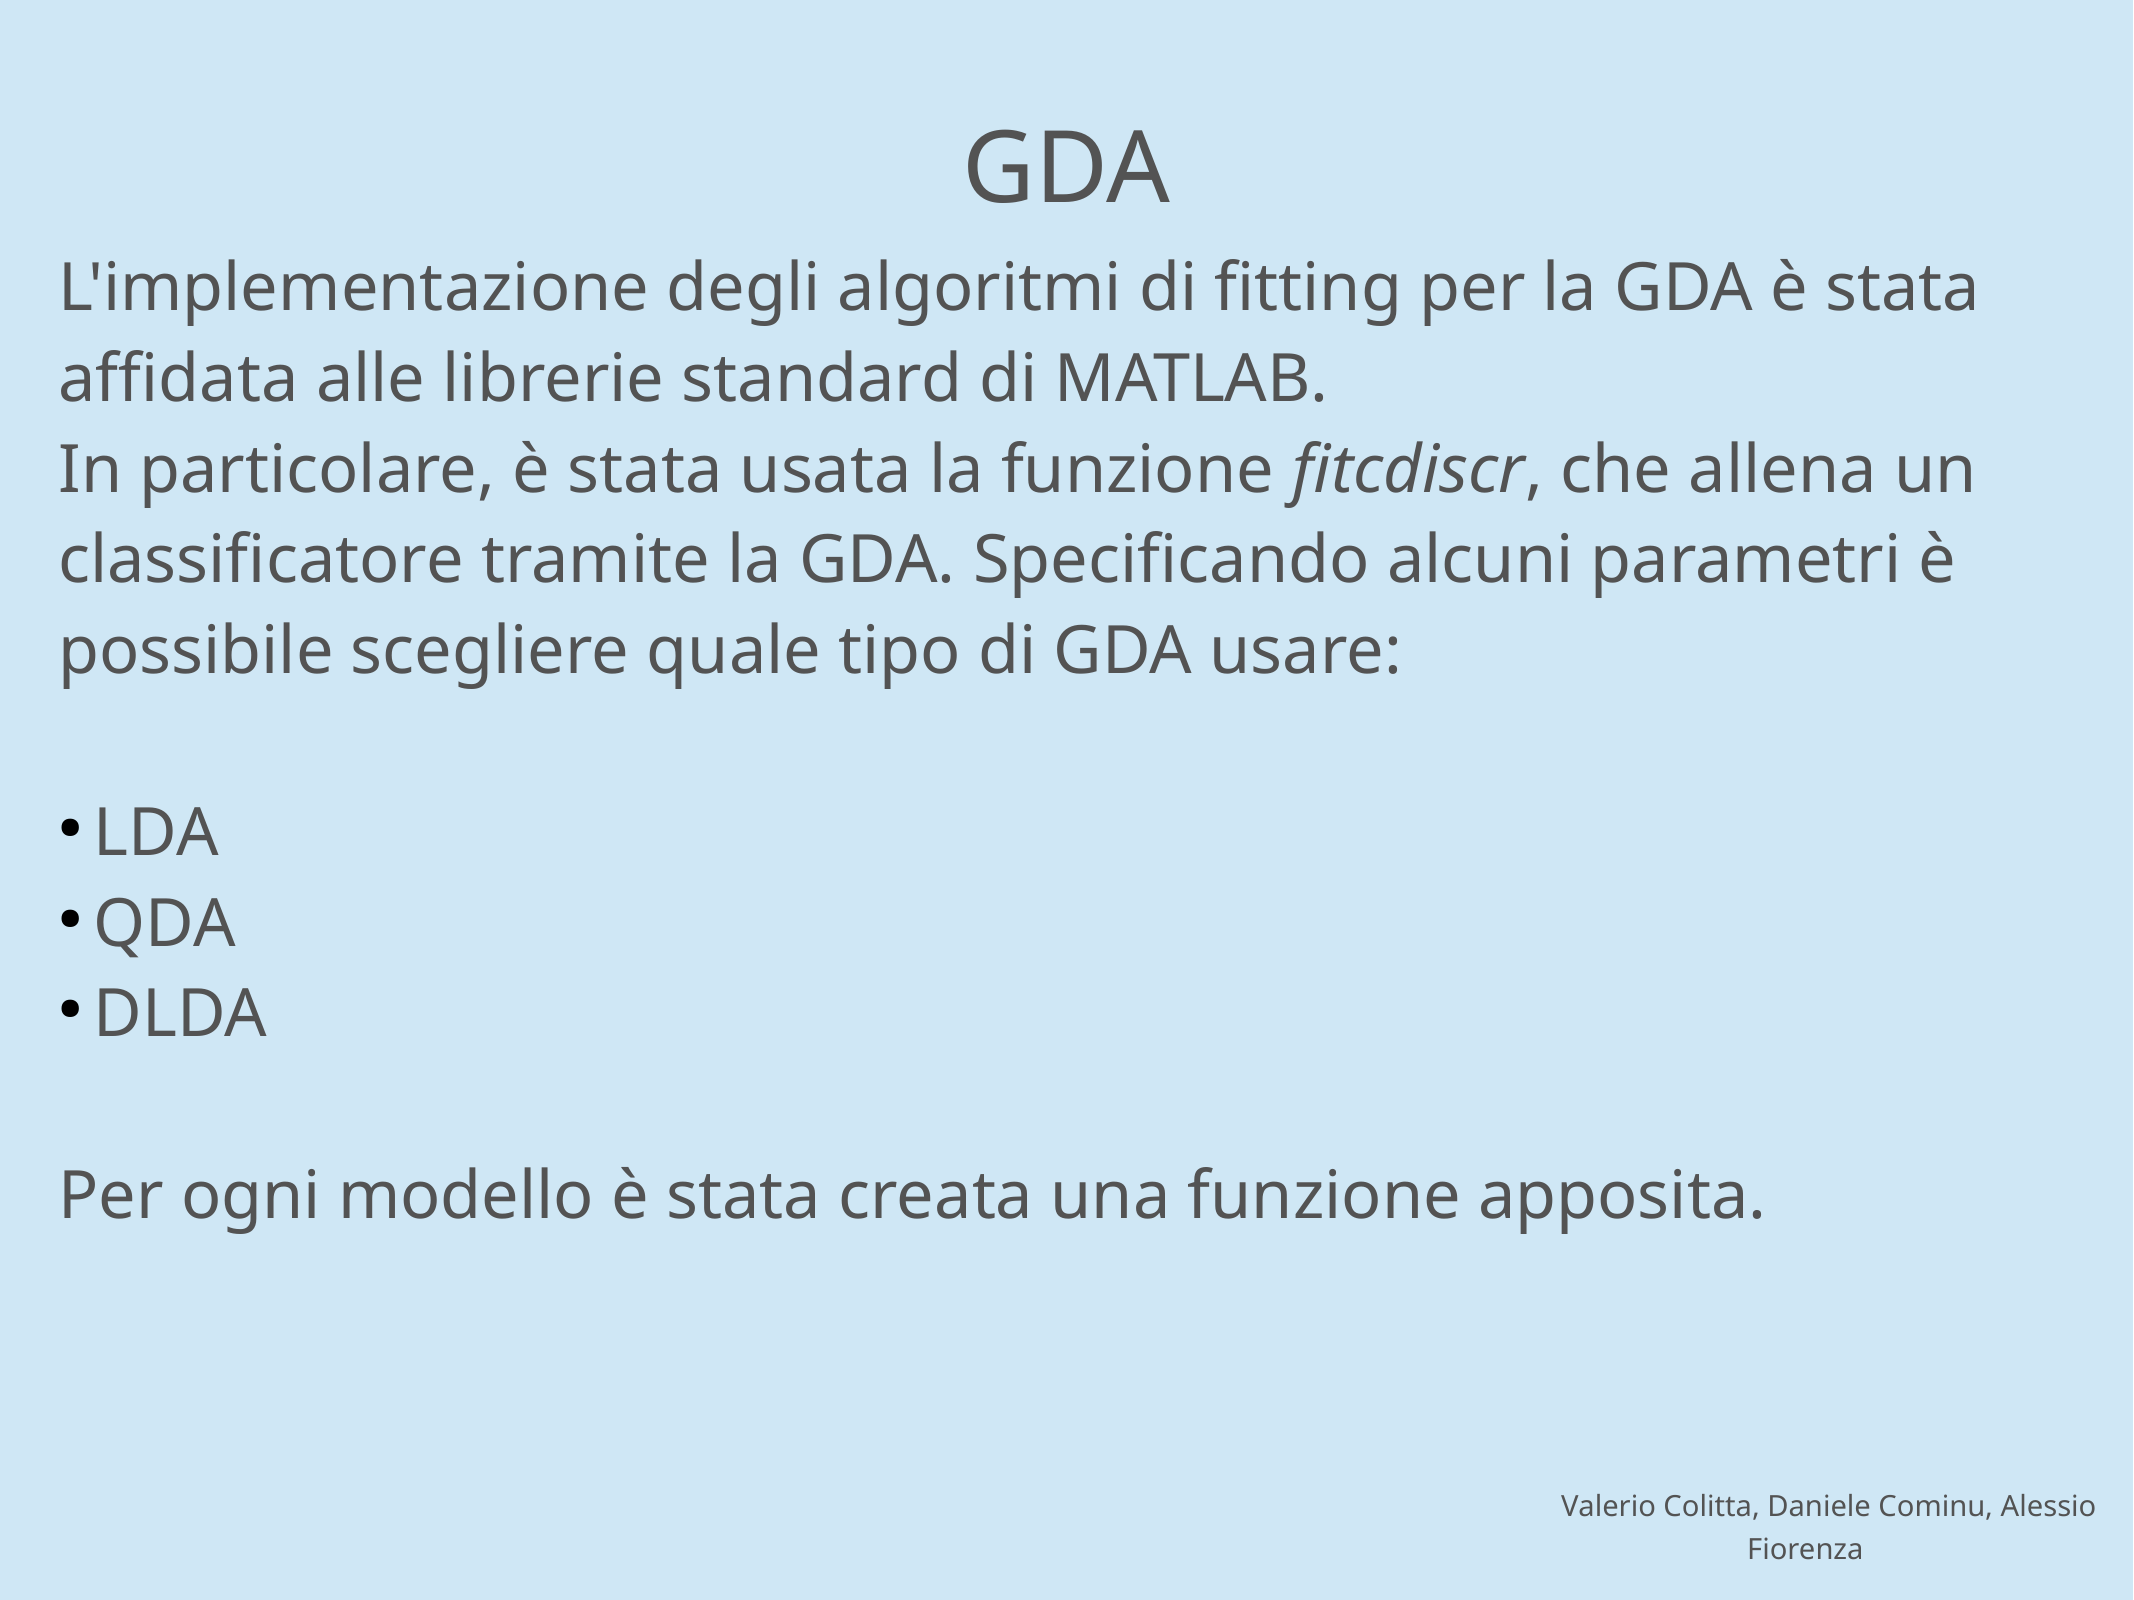

# GDA
L'implementazione degli algoritmi di fitting per la GDA è stata affidata alle librerie standard di MATLAB.
In particolare, è stata usata la funzione fitcdiscr, che allena un classificatore tramite la GDA. Specificando alcuni parametri è possibile scegliere quale tipo di GDA usare:
LDA
QDA
DLDA
Per ogni modello è stata creata una funzione apposita.
Valerio Colitta, Daniele Cominu, Alessio Fiorenza